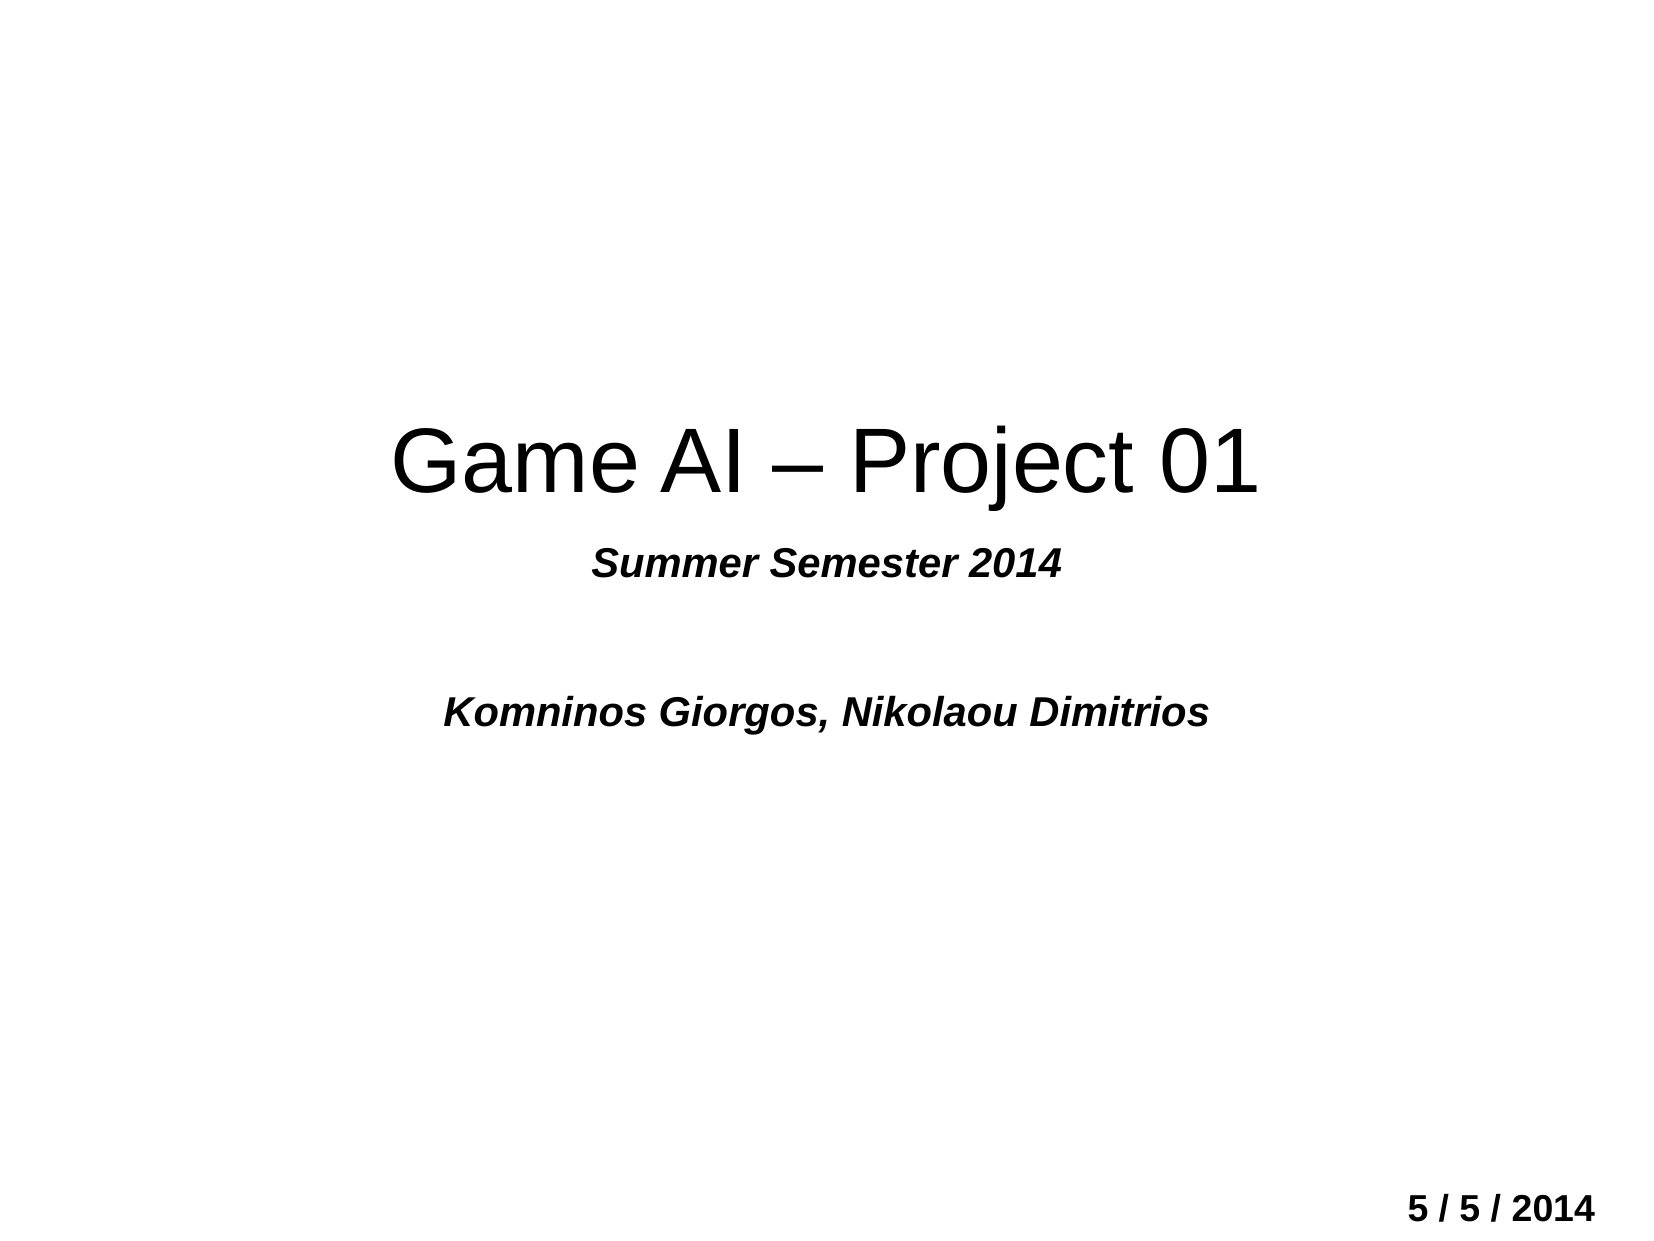

# Game AI – Project 01 Summer Semester 2014 Komninos Giorgos, Nikolaou Dimitrios
5 / 5 / 2014